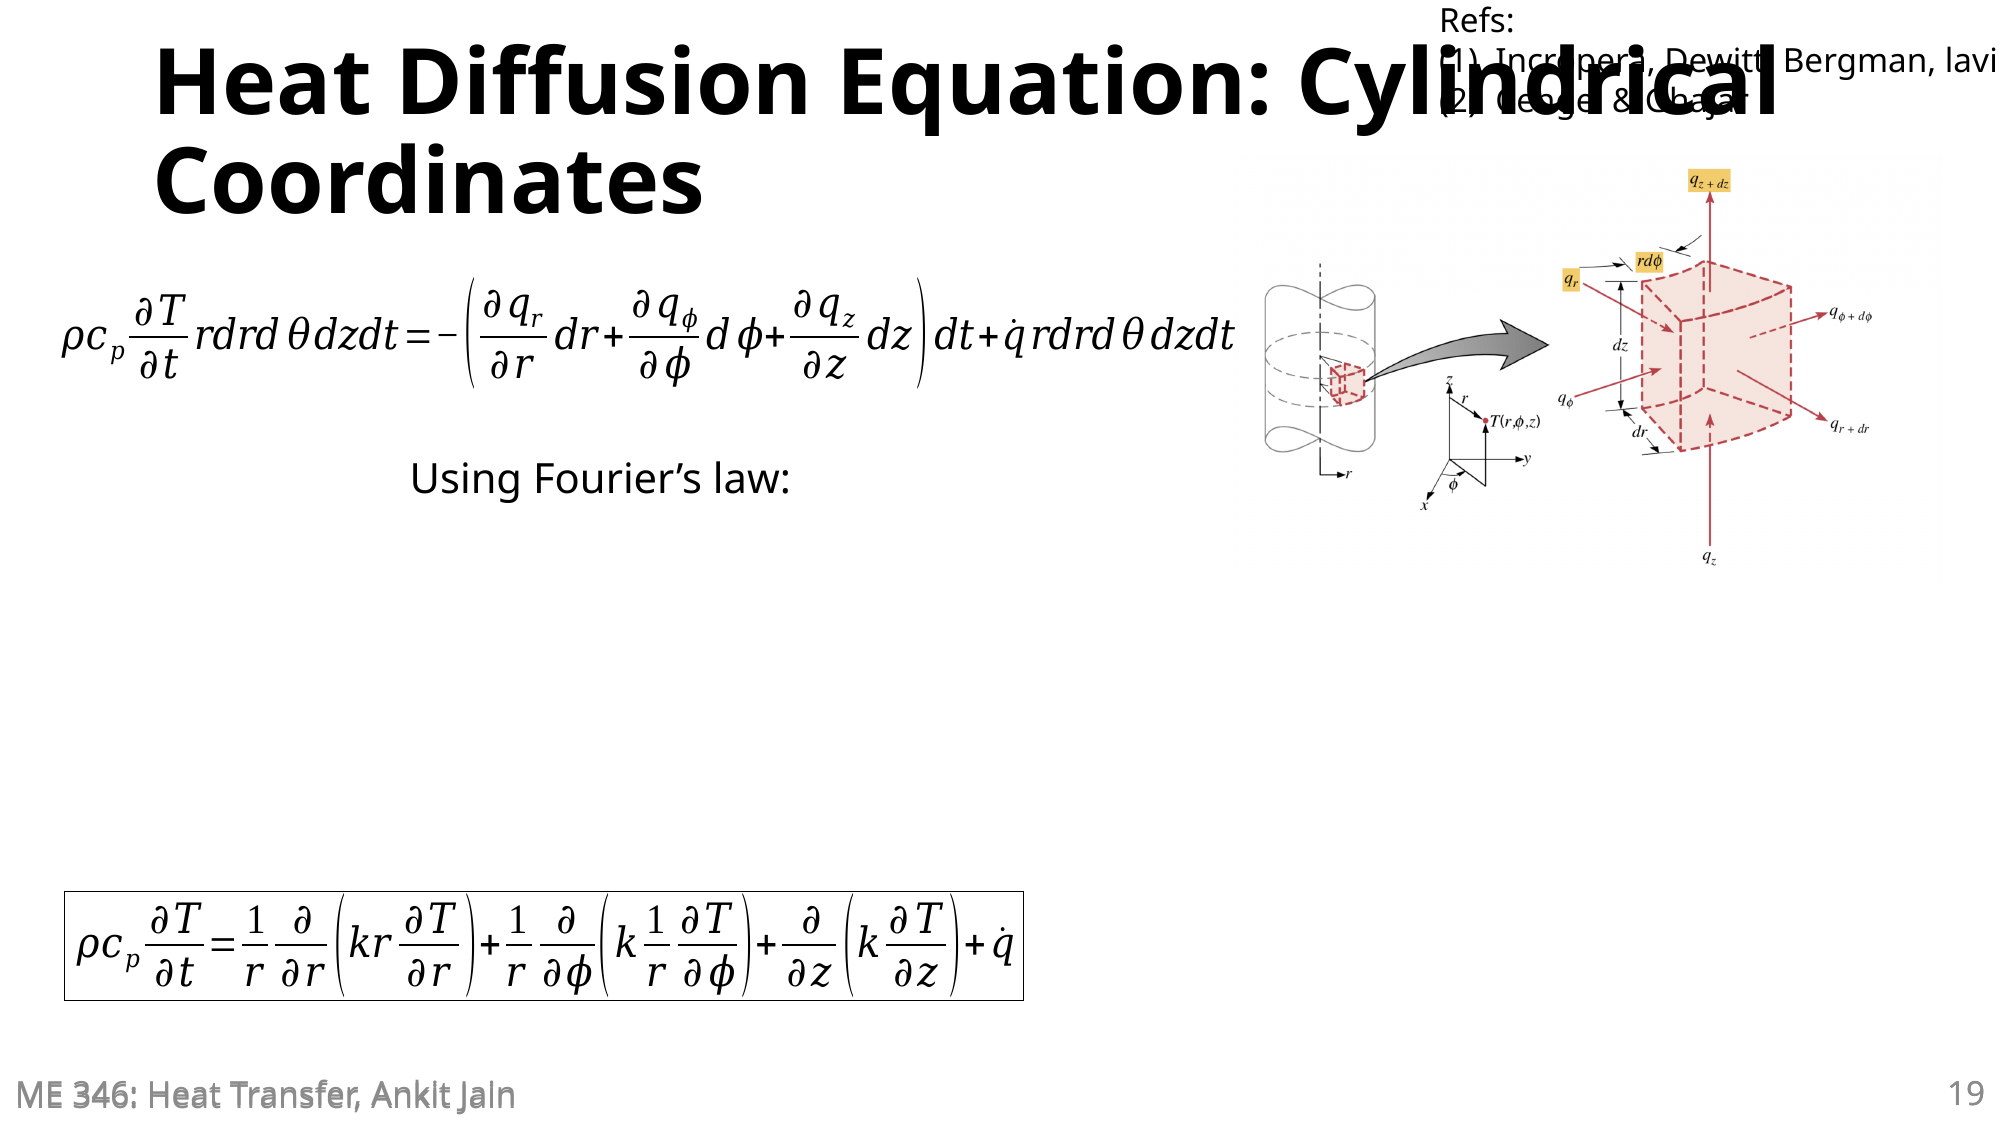

Refs:
Incropera, Dewitt, Bergman, lavine
Cengel & Ghajar
# Heat Diffusion Equation: Cylindrical Coordinates
Using Fourier’s law:
ME 346: Heat Transfer, Ankit Jain
ME 346: Heat Transfer, Ankit Jain
19